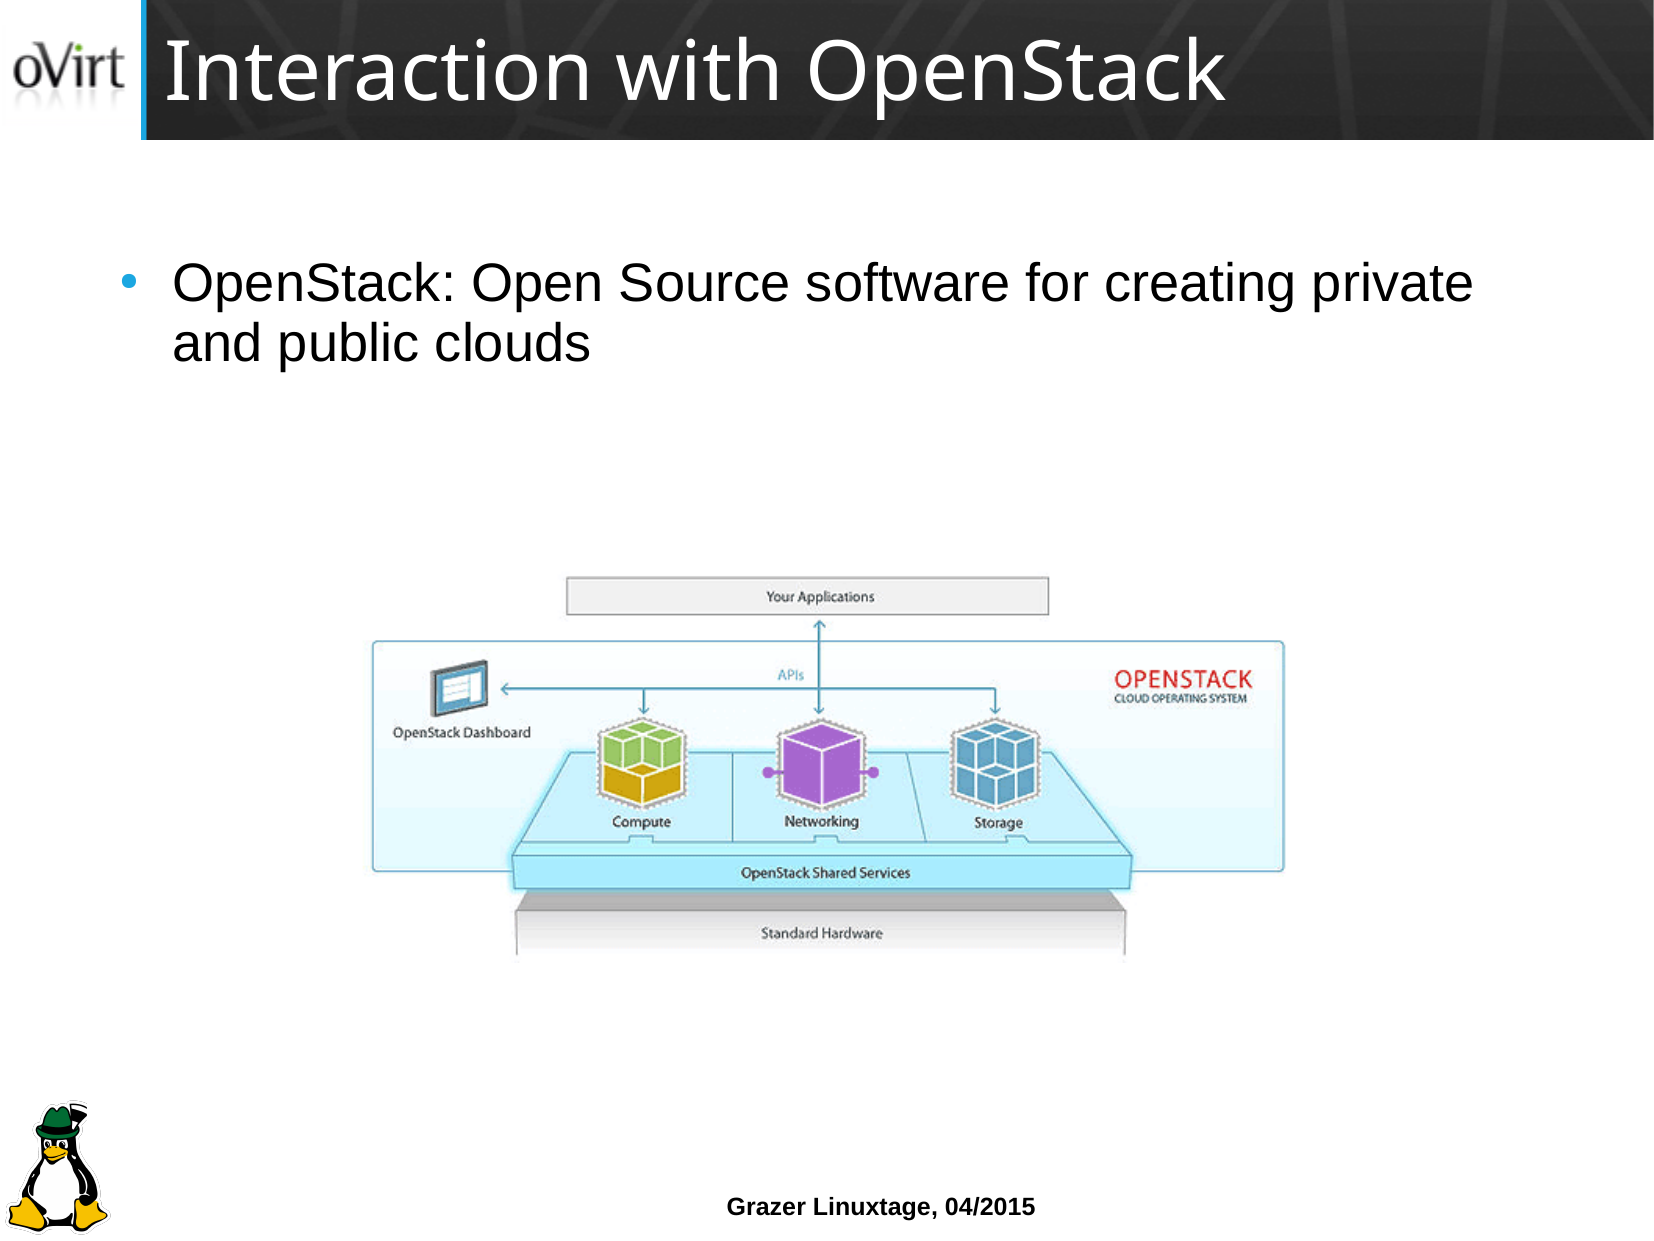

# Interaction with OpenStack
OpenStack: Open Source software for creating private and public clouds